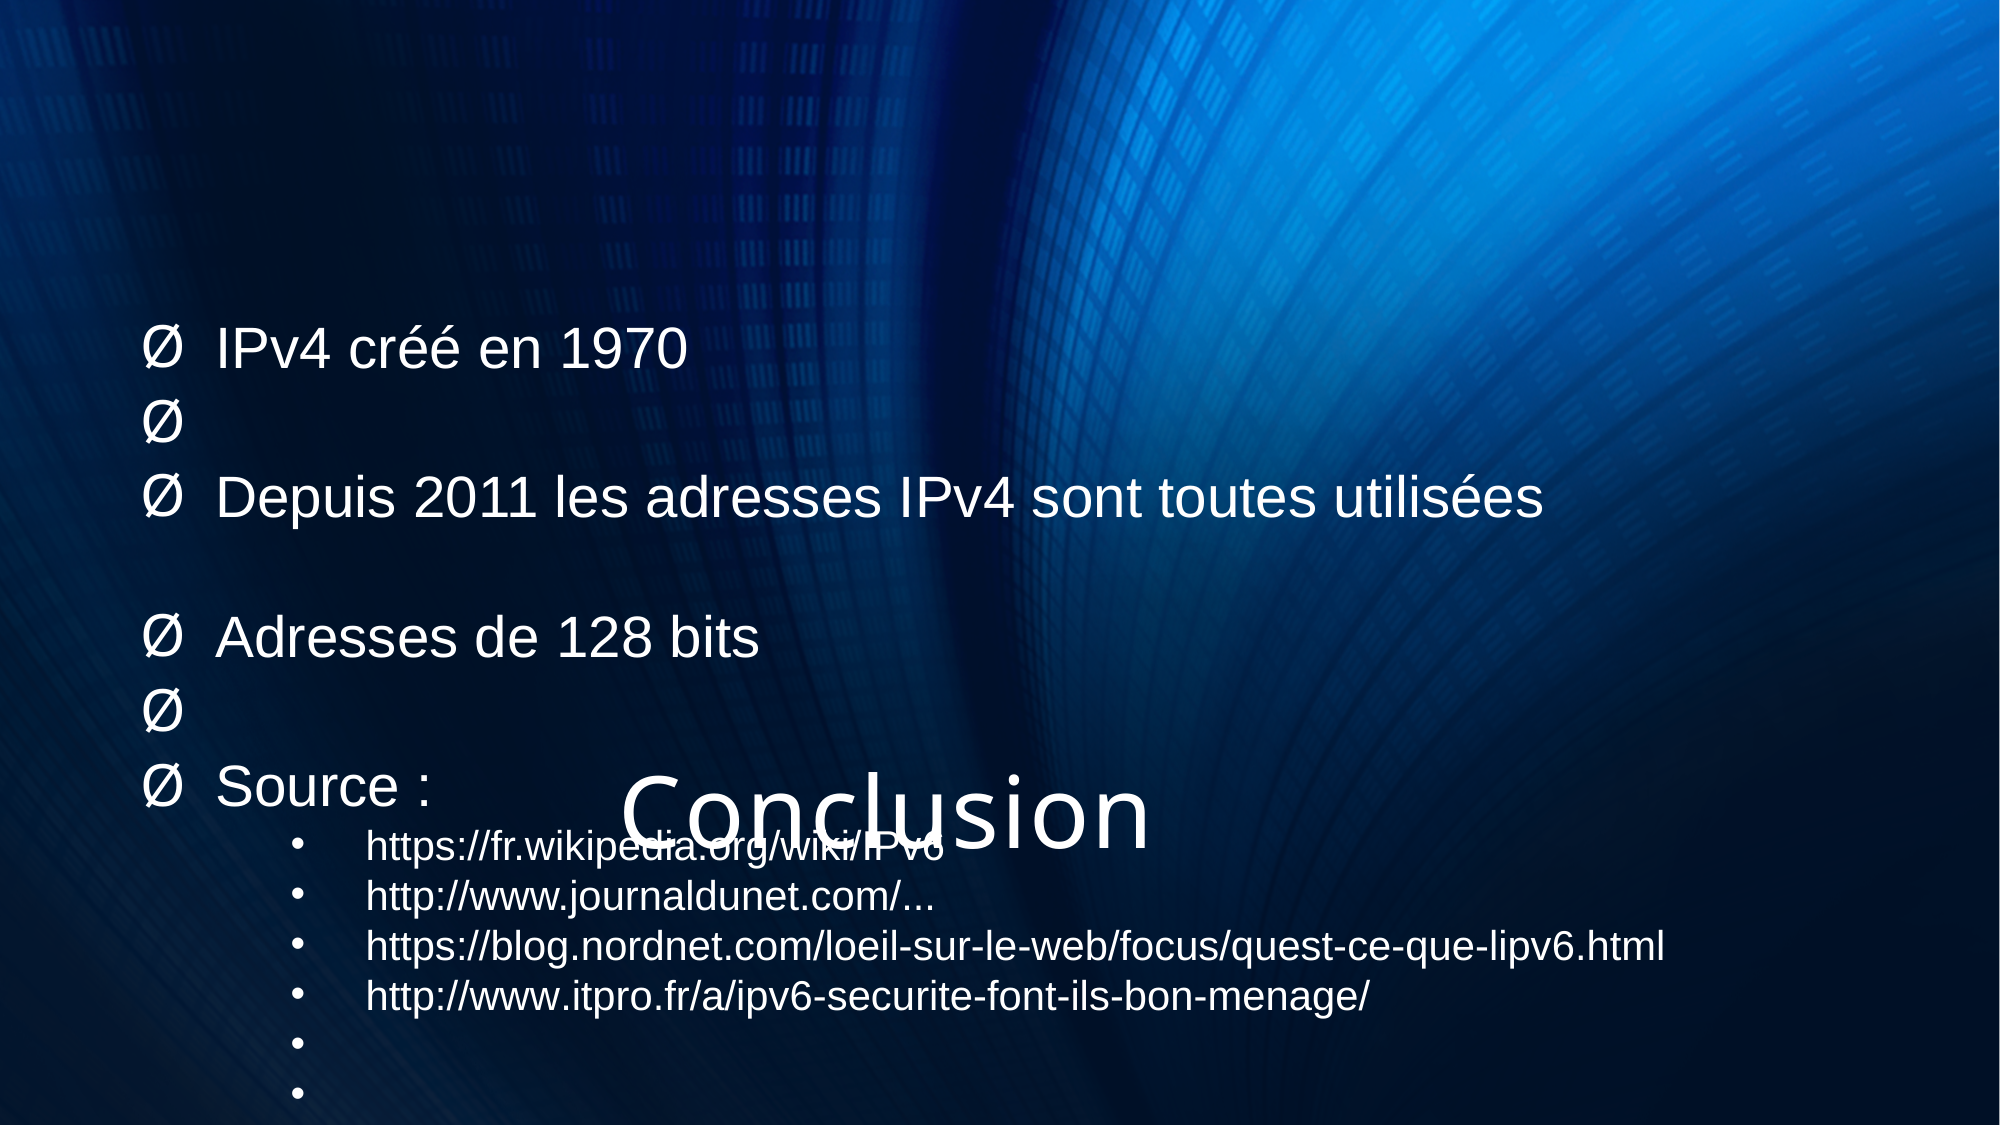

IPv4 créé en 1970
Depuis 2011 les adresses IPv4 sont toutes utilisées
Adresses de 128 bits
Source :
https://fr.wikipedia.org/wiki/IPv6
http://www.journaldunet.com/...
https://blog.nordnet.com/loeil-sur-le-web/focus/quest-ce-que-lipv6.html
http://www.itpro.fr/a/ipv6-securite-font-ils-bon-menage/
# Conclusion